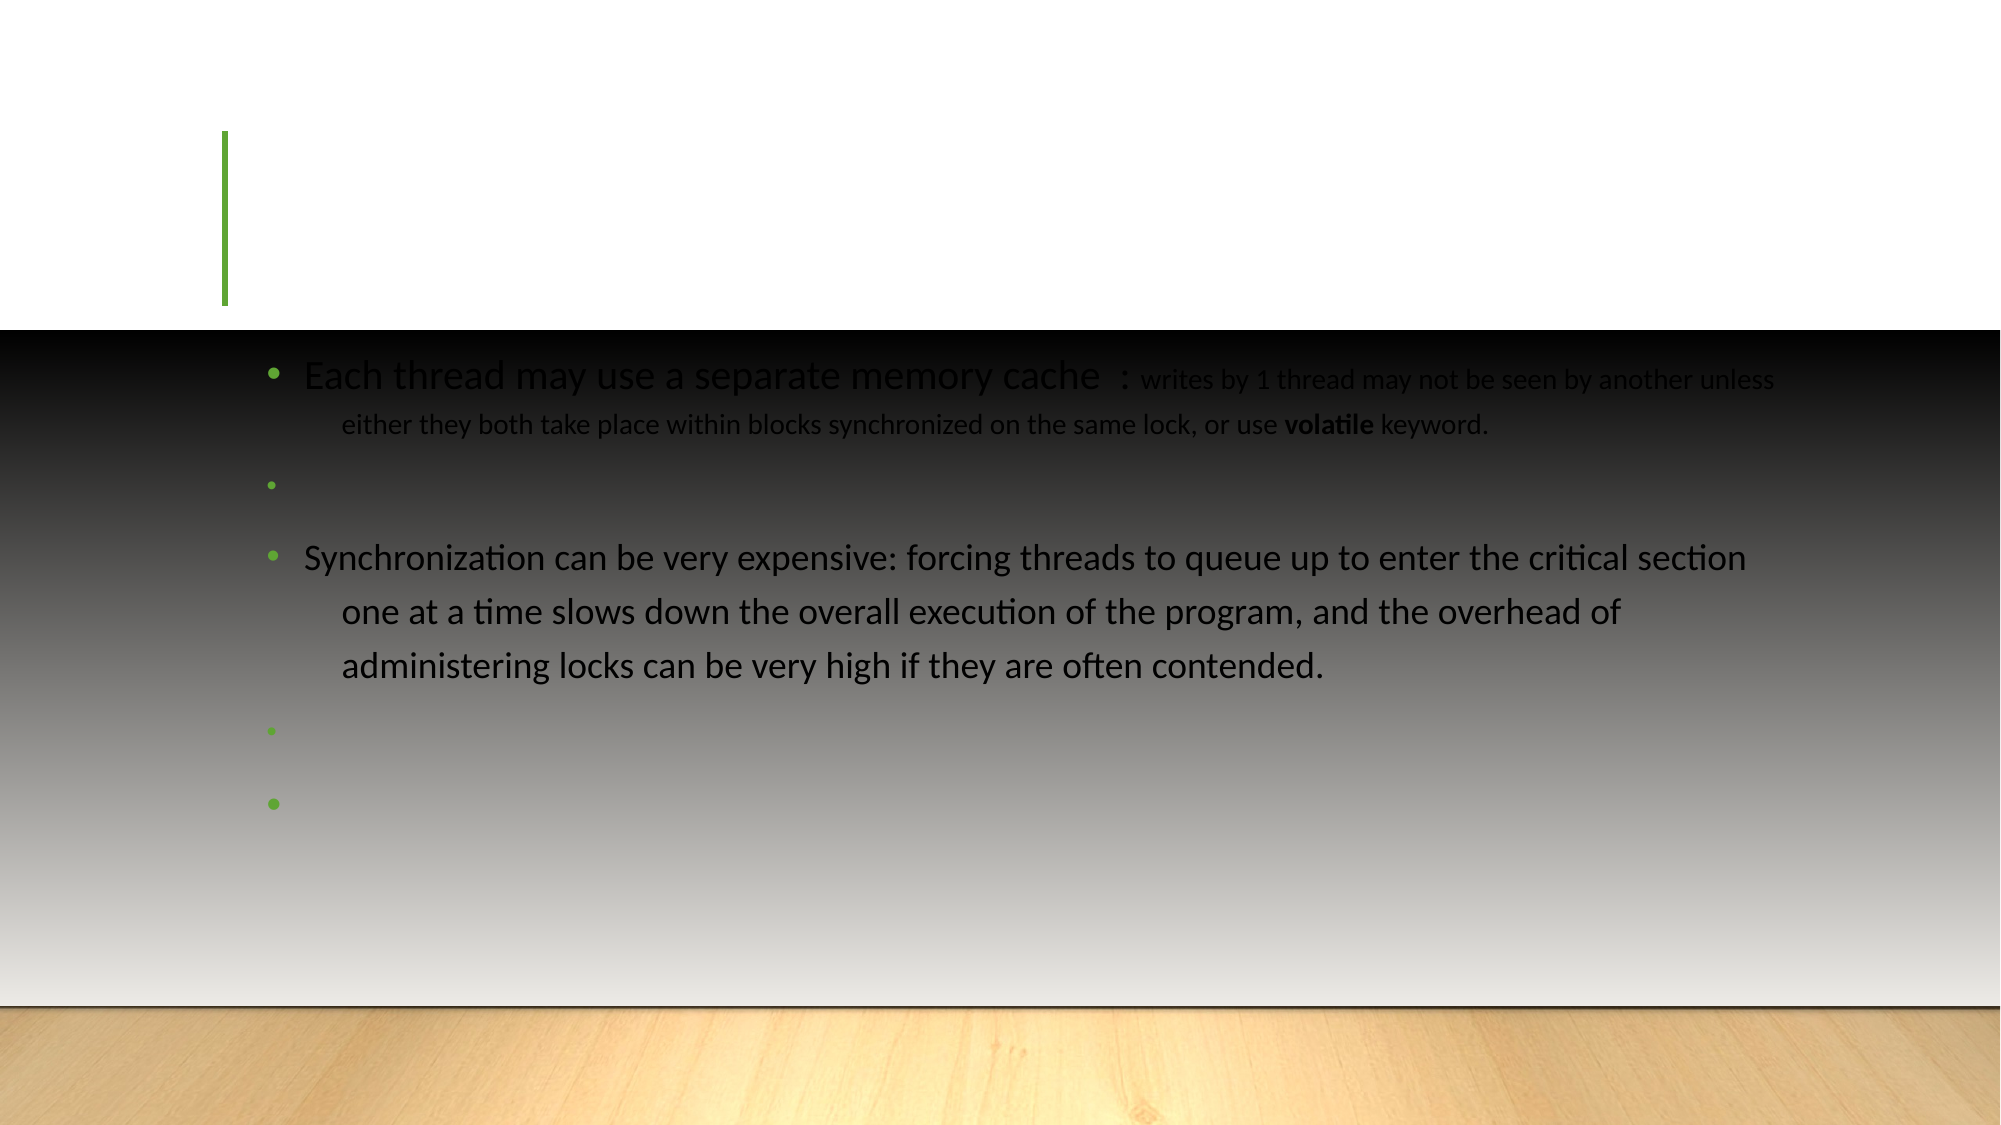

# Each thread may use a separate memory cache : writes by 1 thread may not be seen by another unless either they both take place within blocks synchronized on the same lock, or use volatile keyword.
Synchronization can be very expensive: forcing threads to queue up to enter the critical section one at a time slows down the overall execution of the program, and the overhead of administering locks can be very high if they are often contended.